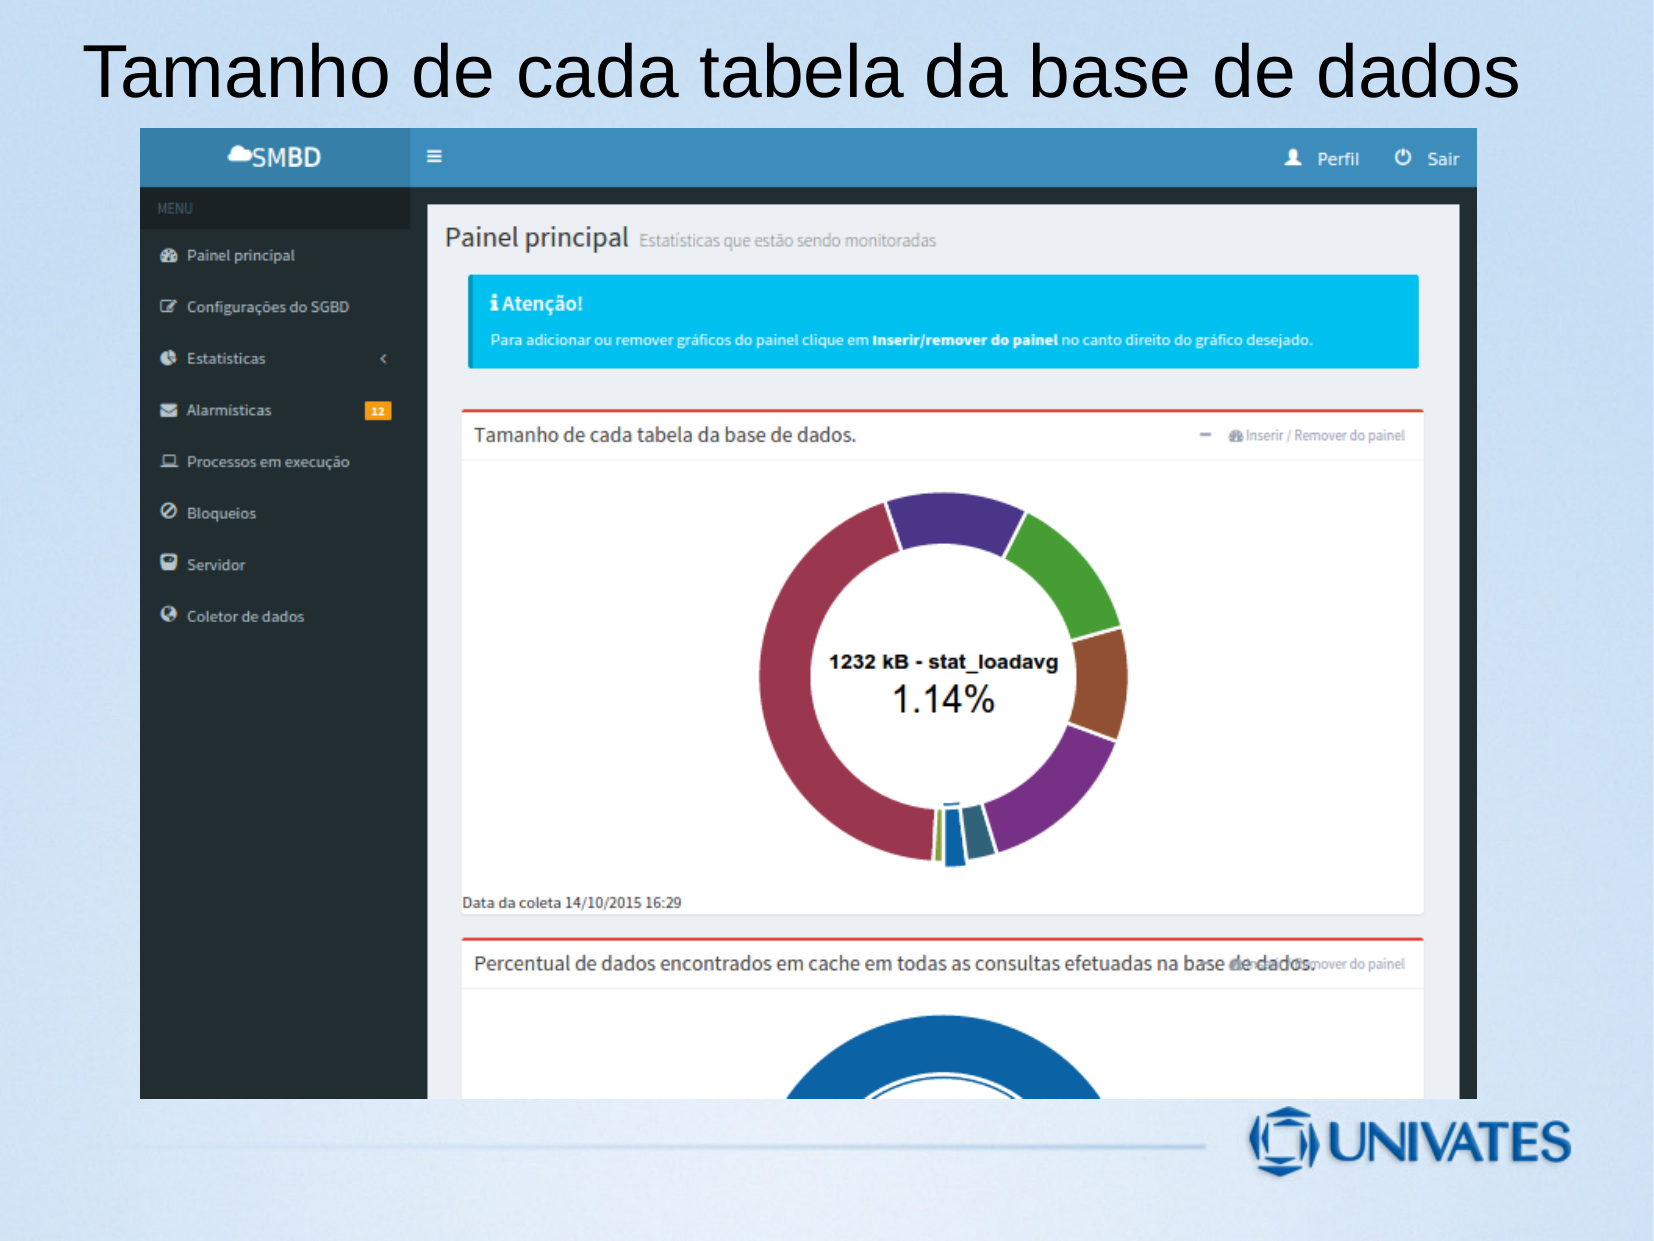

# Tamanho de cada tabela da base de dados